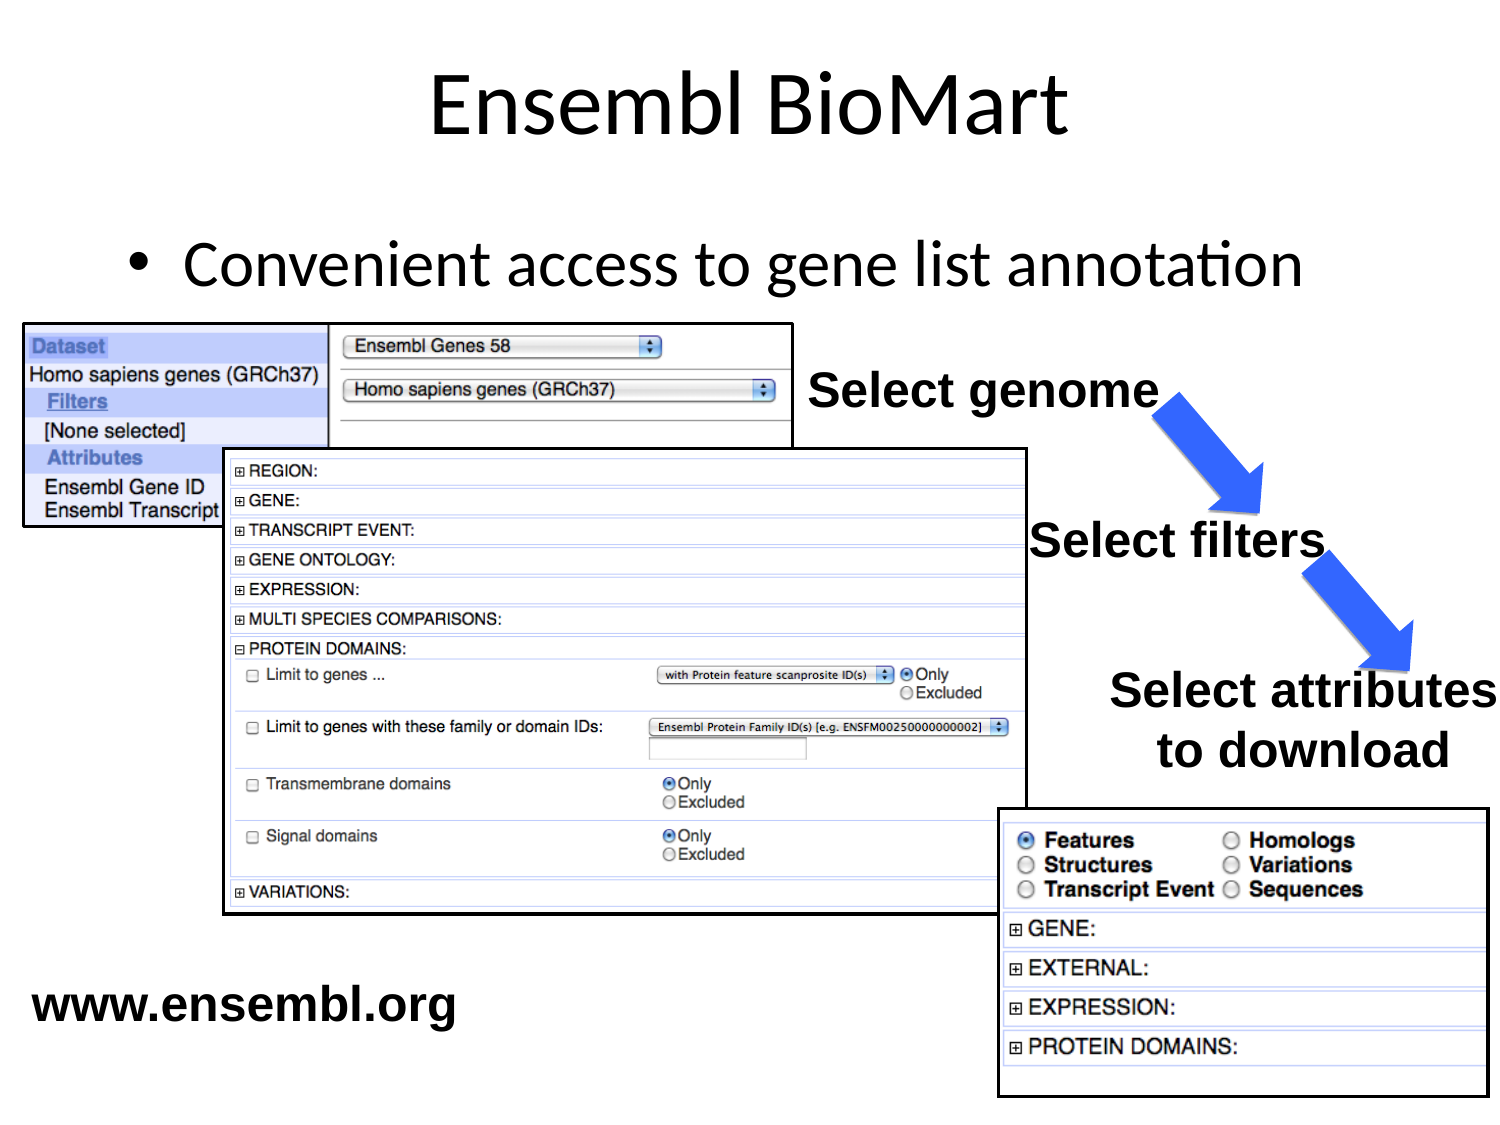

# Ensembl BioMart
Convenient access to gene list annotation
Select genome
Select filters
Select attributes
to download
www.ensembl.org